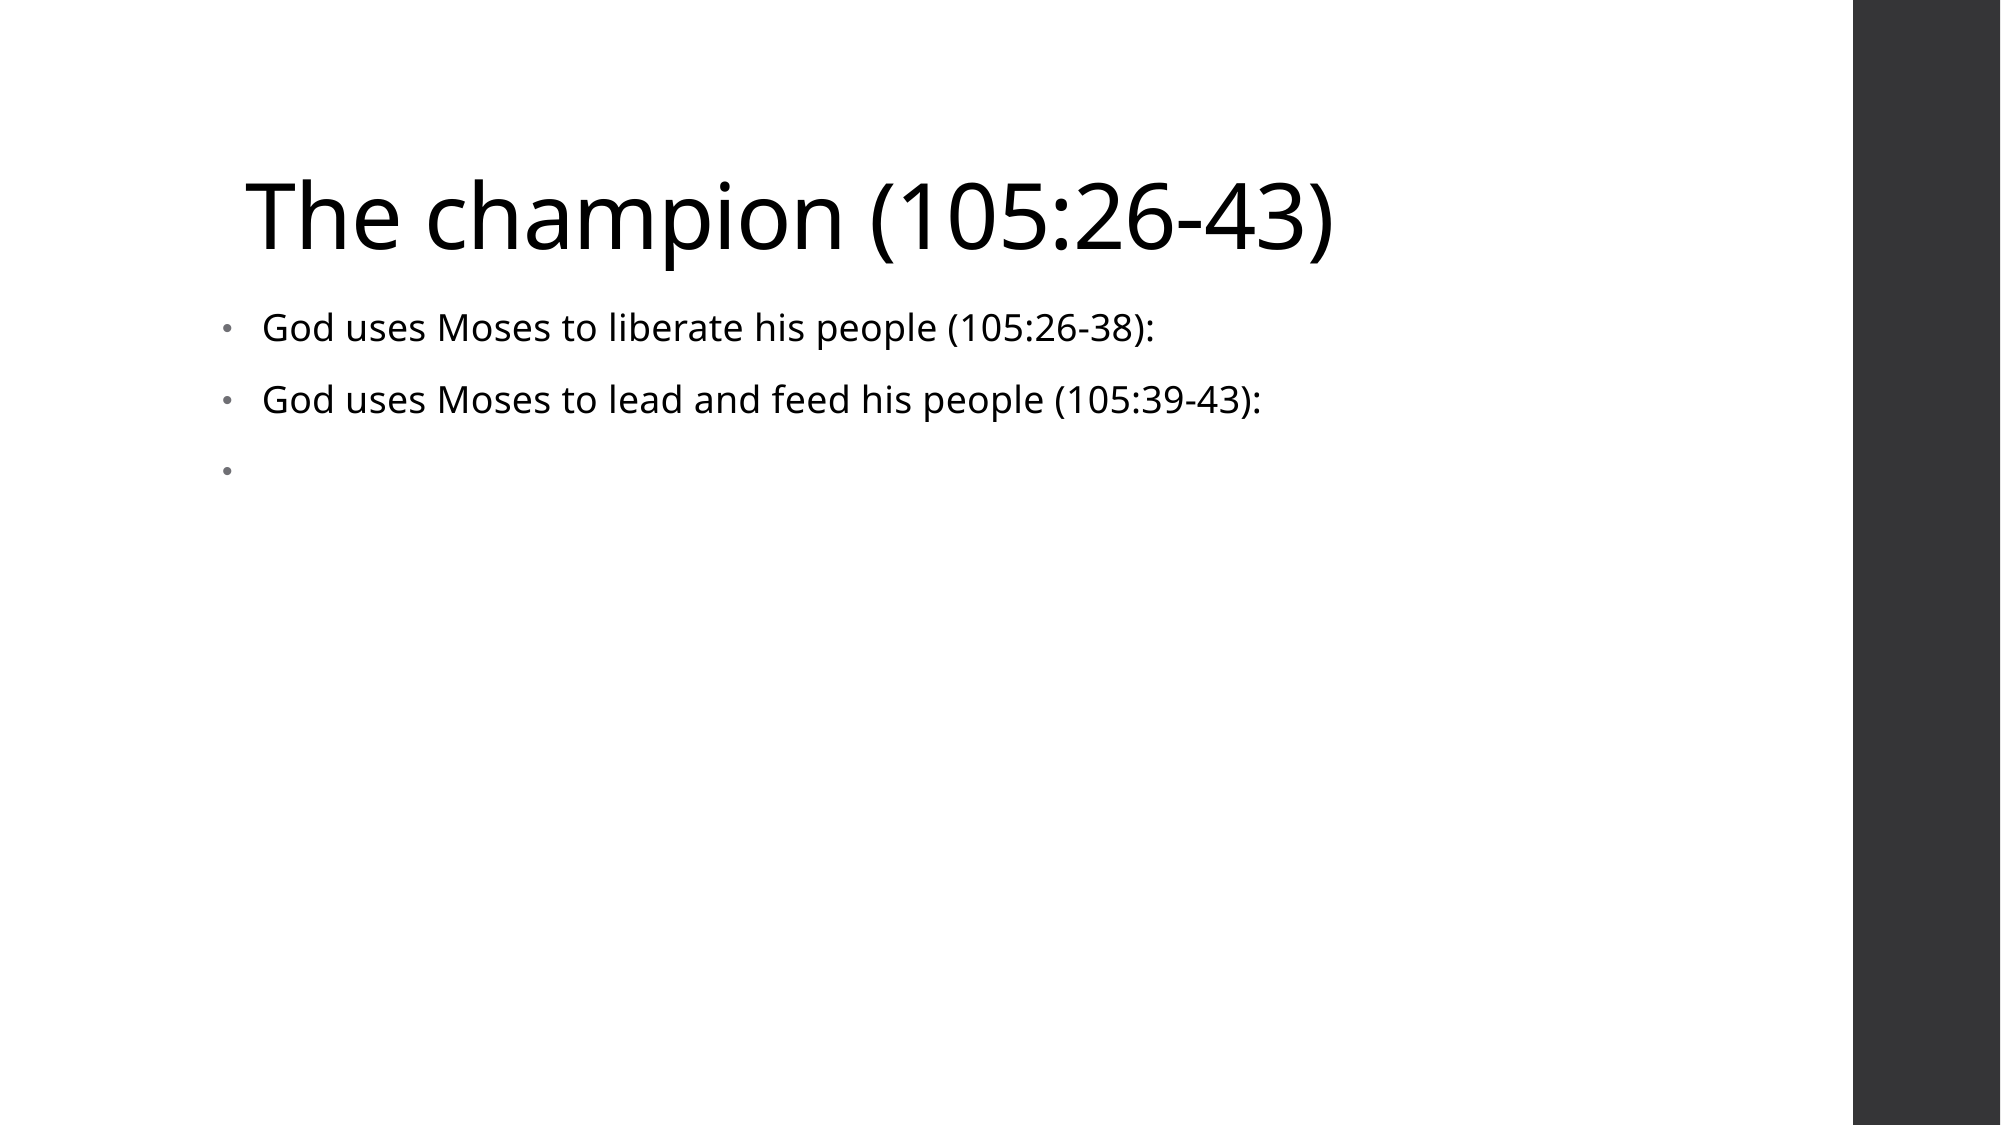

# The champion (105:26-43)
 God uses Moses to liberate his people (105:26-38):
 God uses Moses to lead and feed his people (105:39-43):